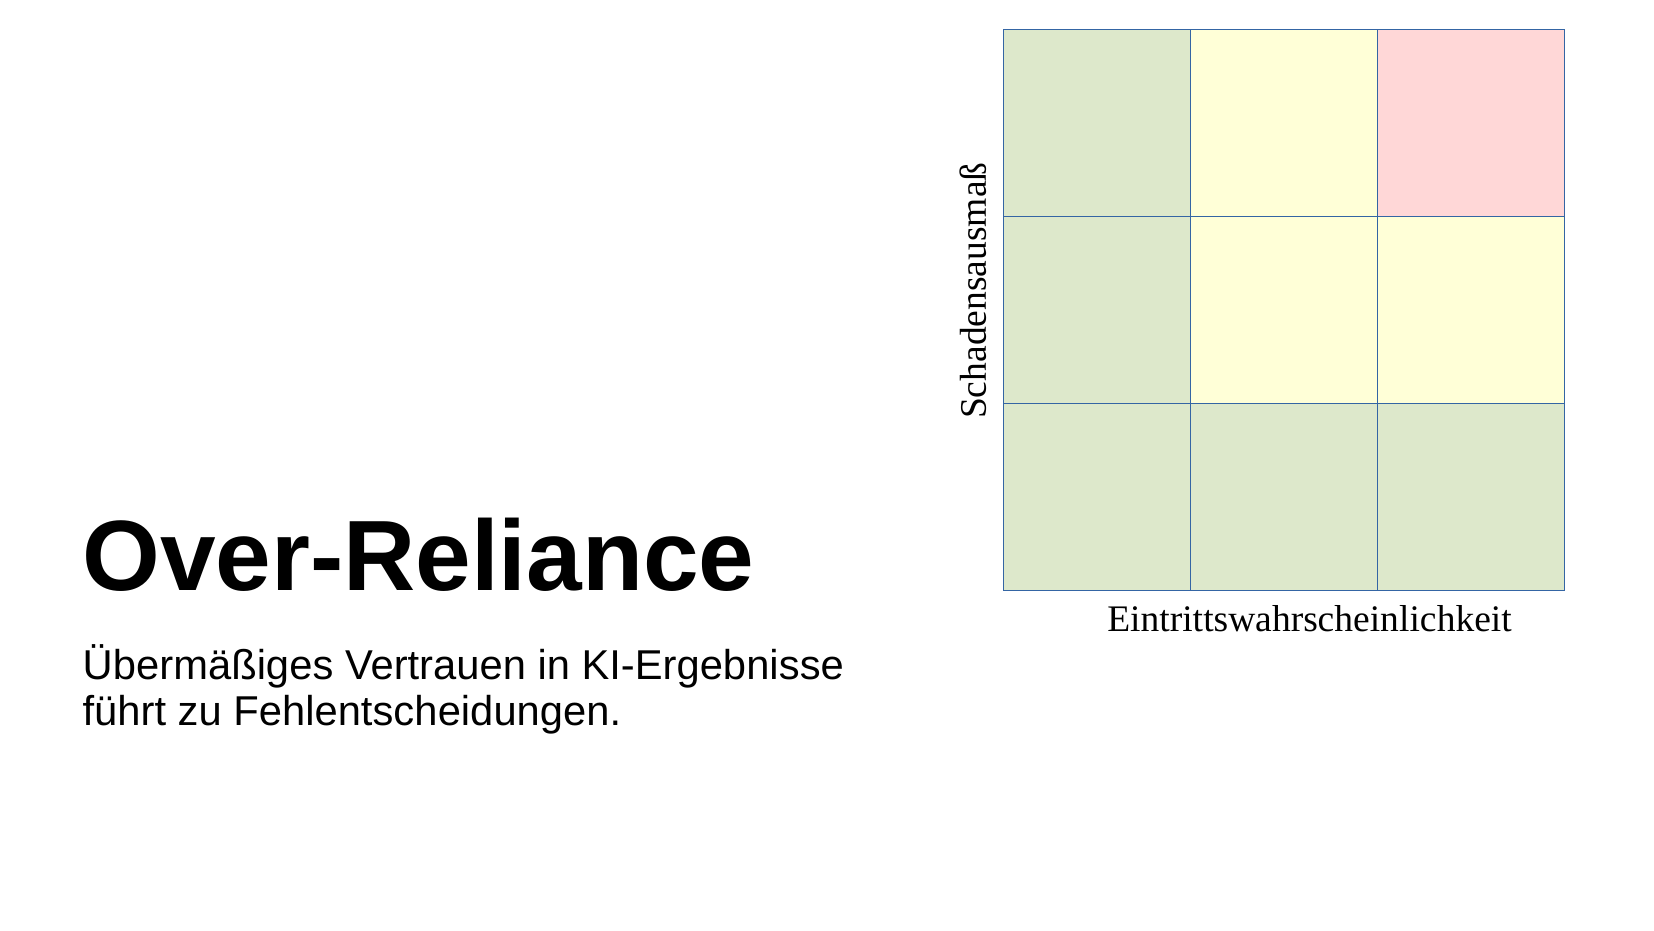

Schadensausmaß
Eintrittswahrscheinlichkeit
# Over-Reliance
Übermäßiges Vertrauen in KI-Ergebnisse führt zu Fehlentscheidungen.